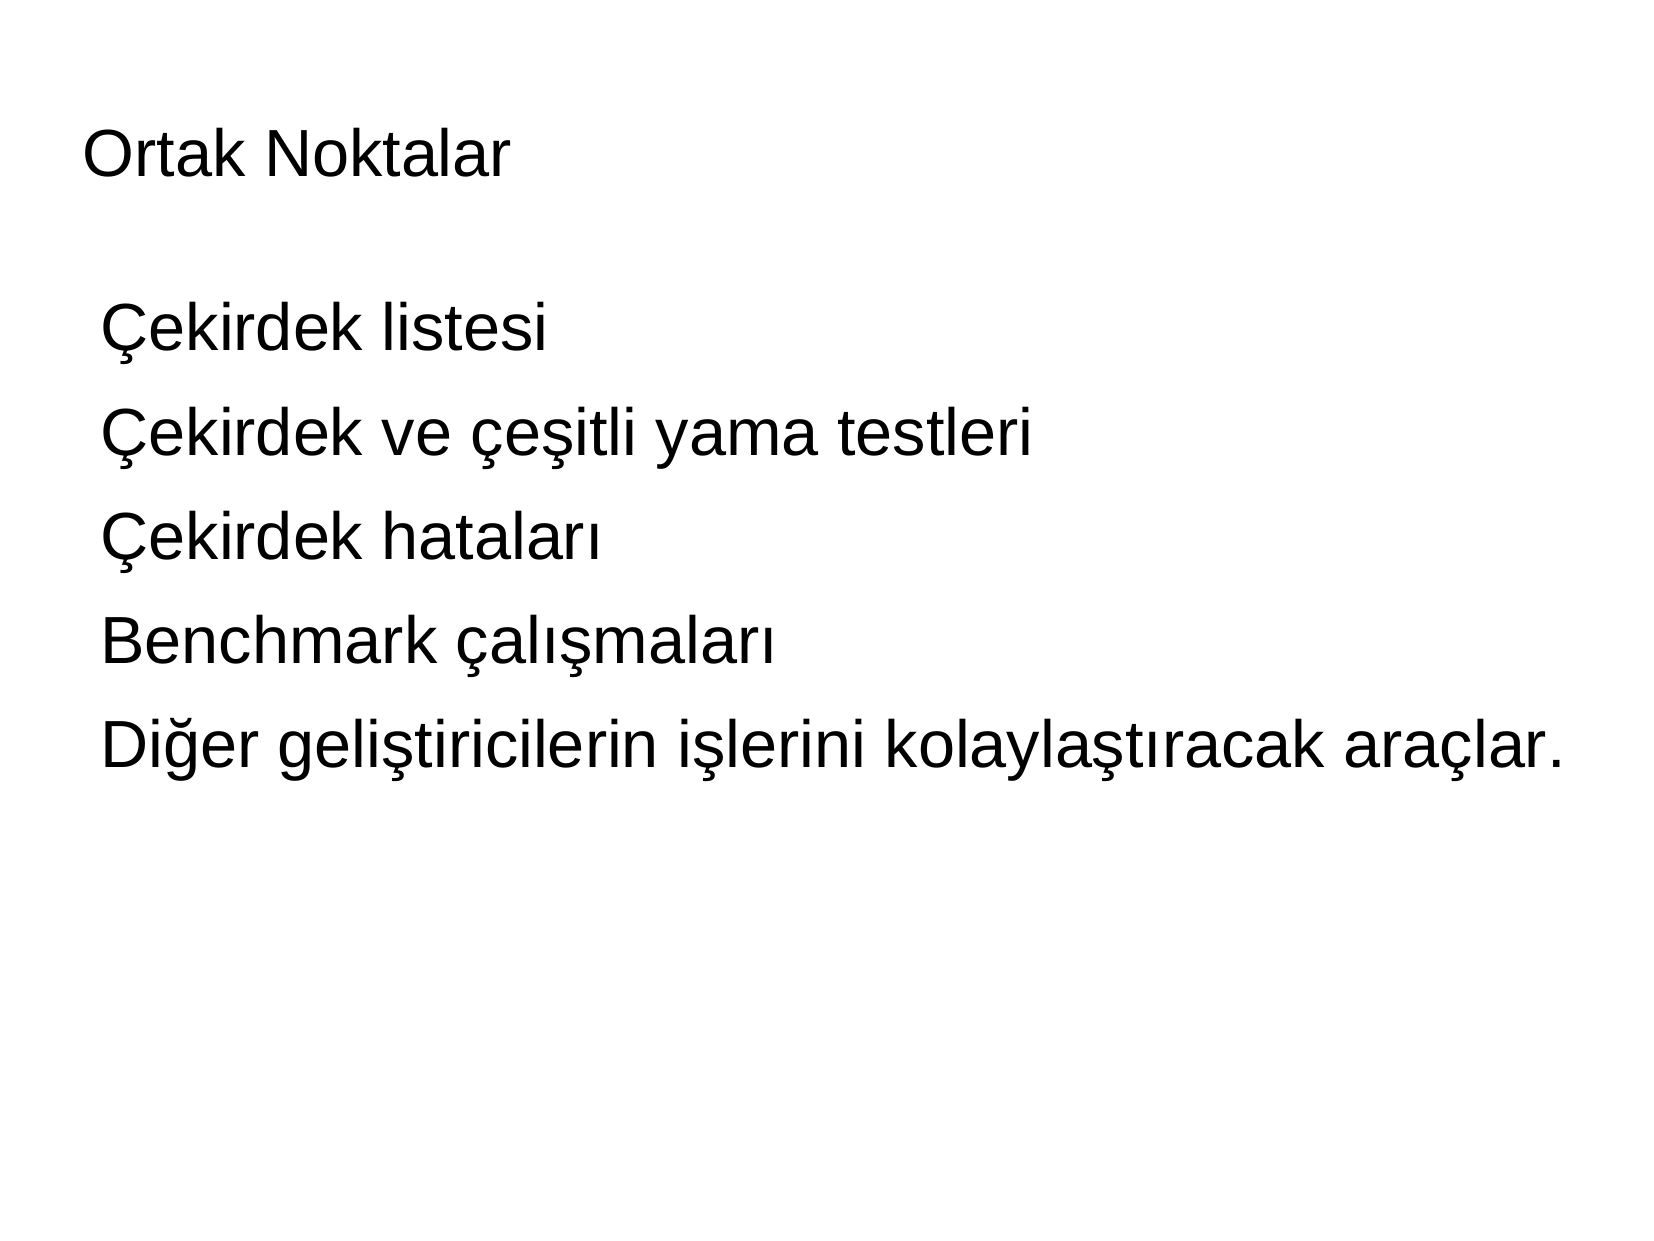

# Ortak Noktalar
Çekirdek listesi
Çekirdek ve çeşitli yama testleri
Çekirdek hataları
Benchmark çalışmaları
Diğer geliştiricilerin işlerini kolaylaştıracak araçlar.